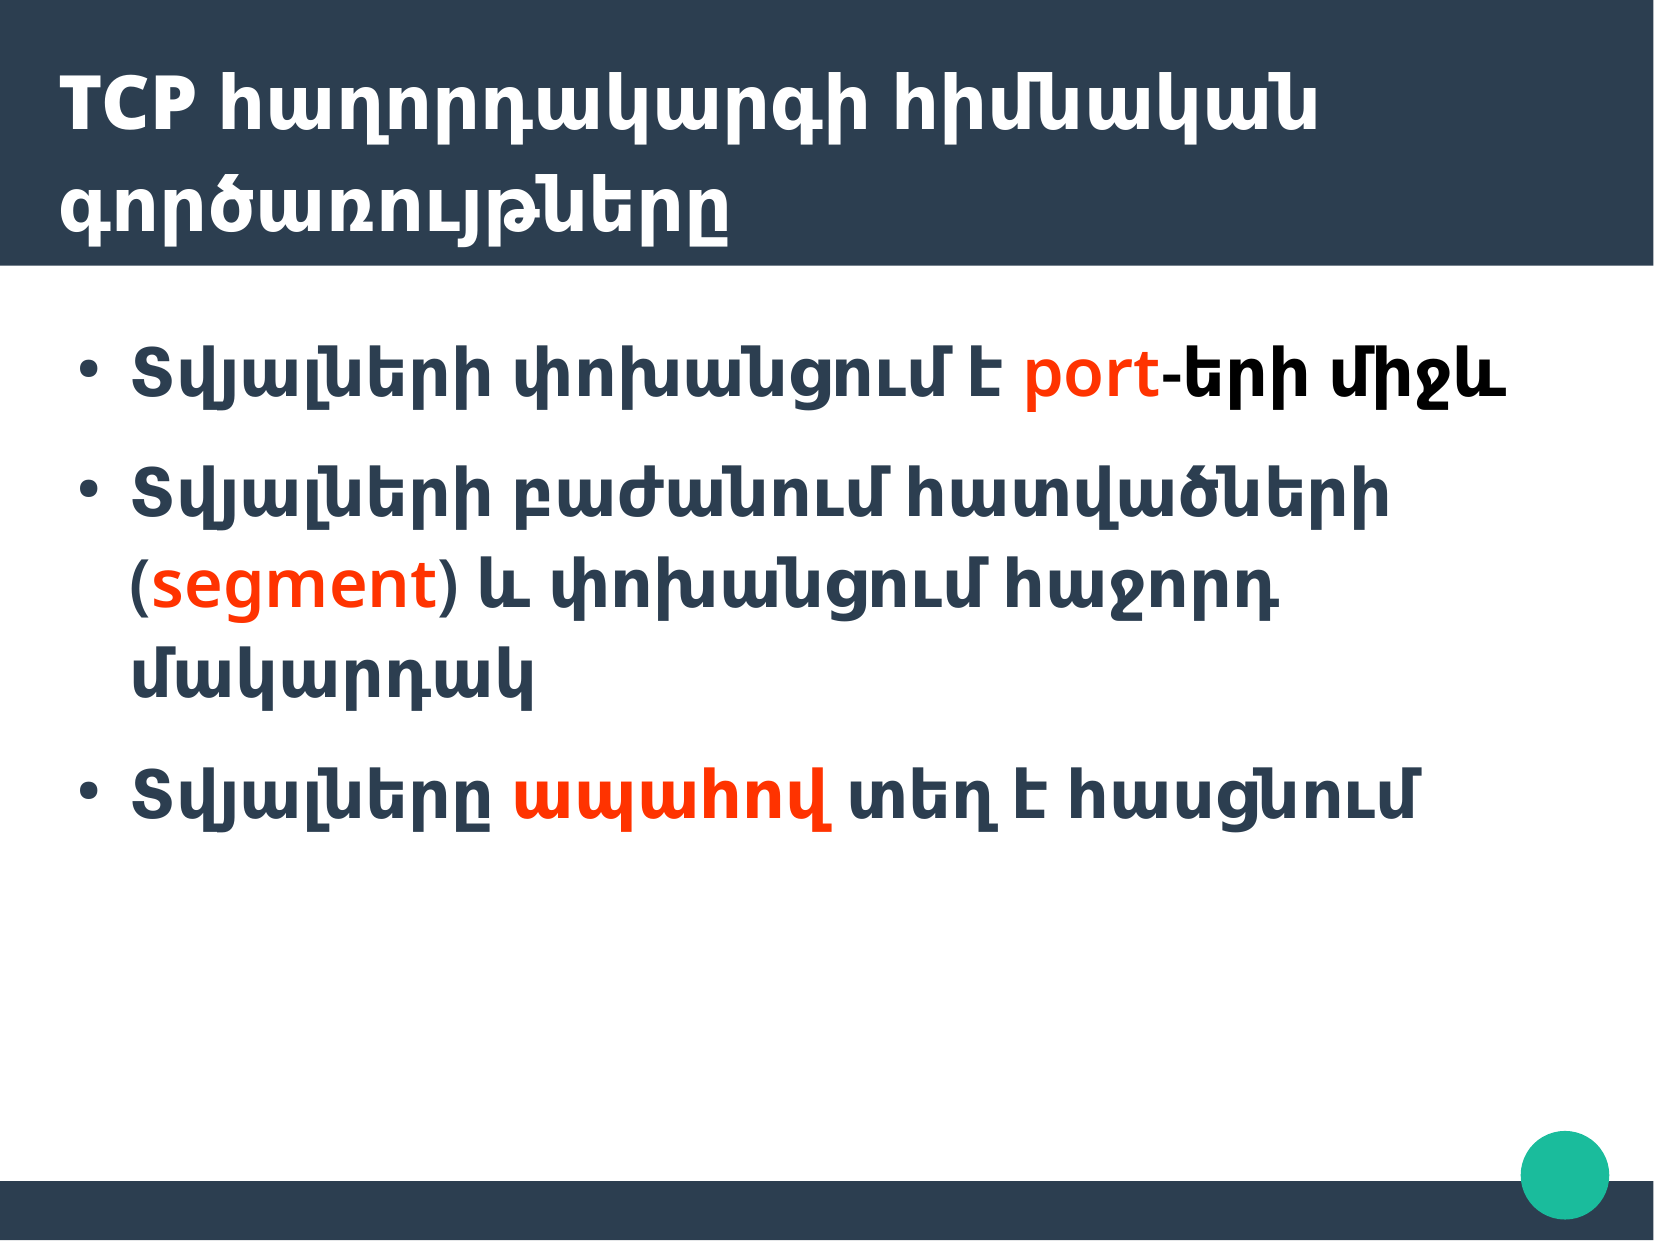

# TCP հաղորդակարգի հիմնական գործառույթները
Տվյալների փոխանցում է port-երի միջև
Տվյալների բաժանում հատվածների (segment) և փոխանցում հաջորդ մակարդակ
Տվյալները ապահով տեղ է հասցնում